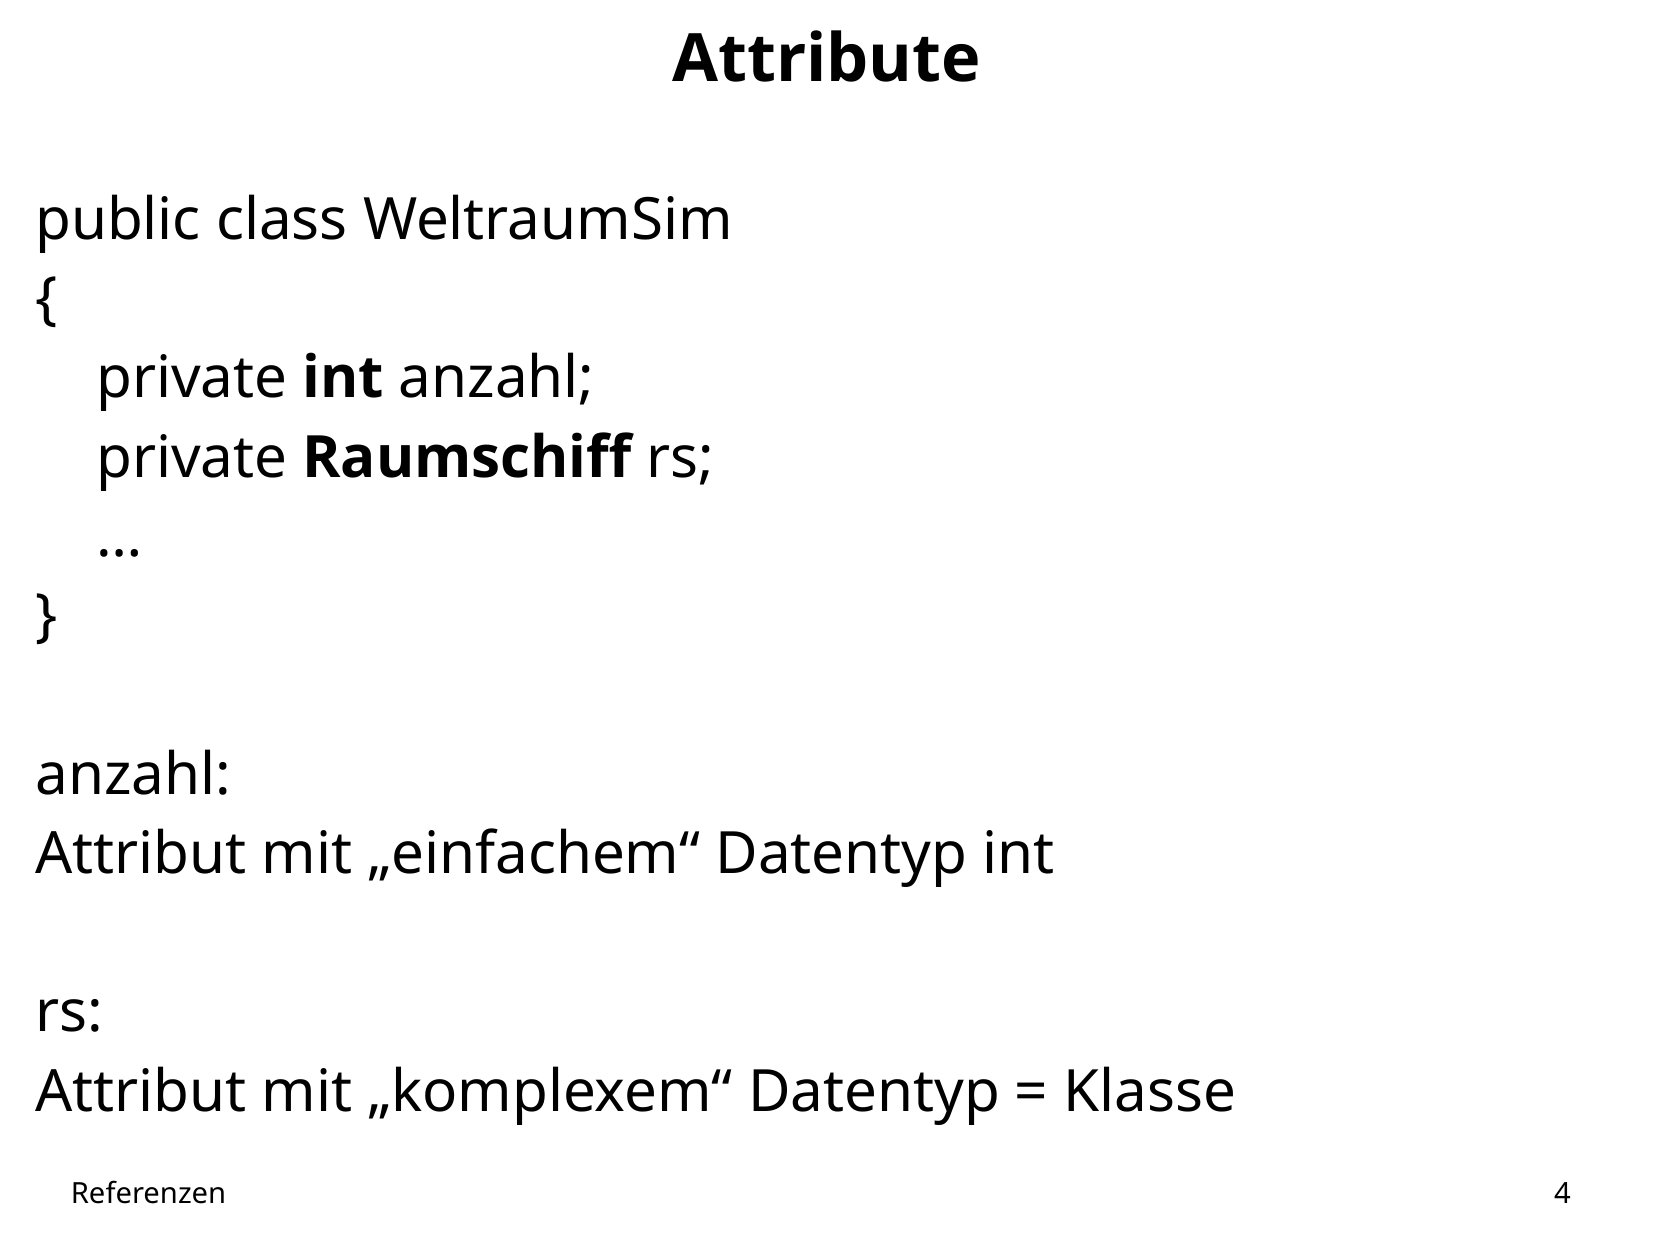

# Attribute
public class WeltraumSim
{
 private int anzahl;
 private Raumschiff rs;
 …
}
anzahl:
Attribut mit „einfachem“ Datentyp int
rs:
Attribut mit „komplexem“ Datentyp = Klasse
Referenzen
4